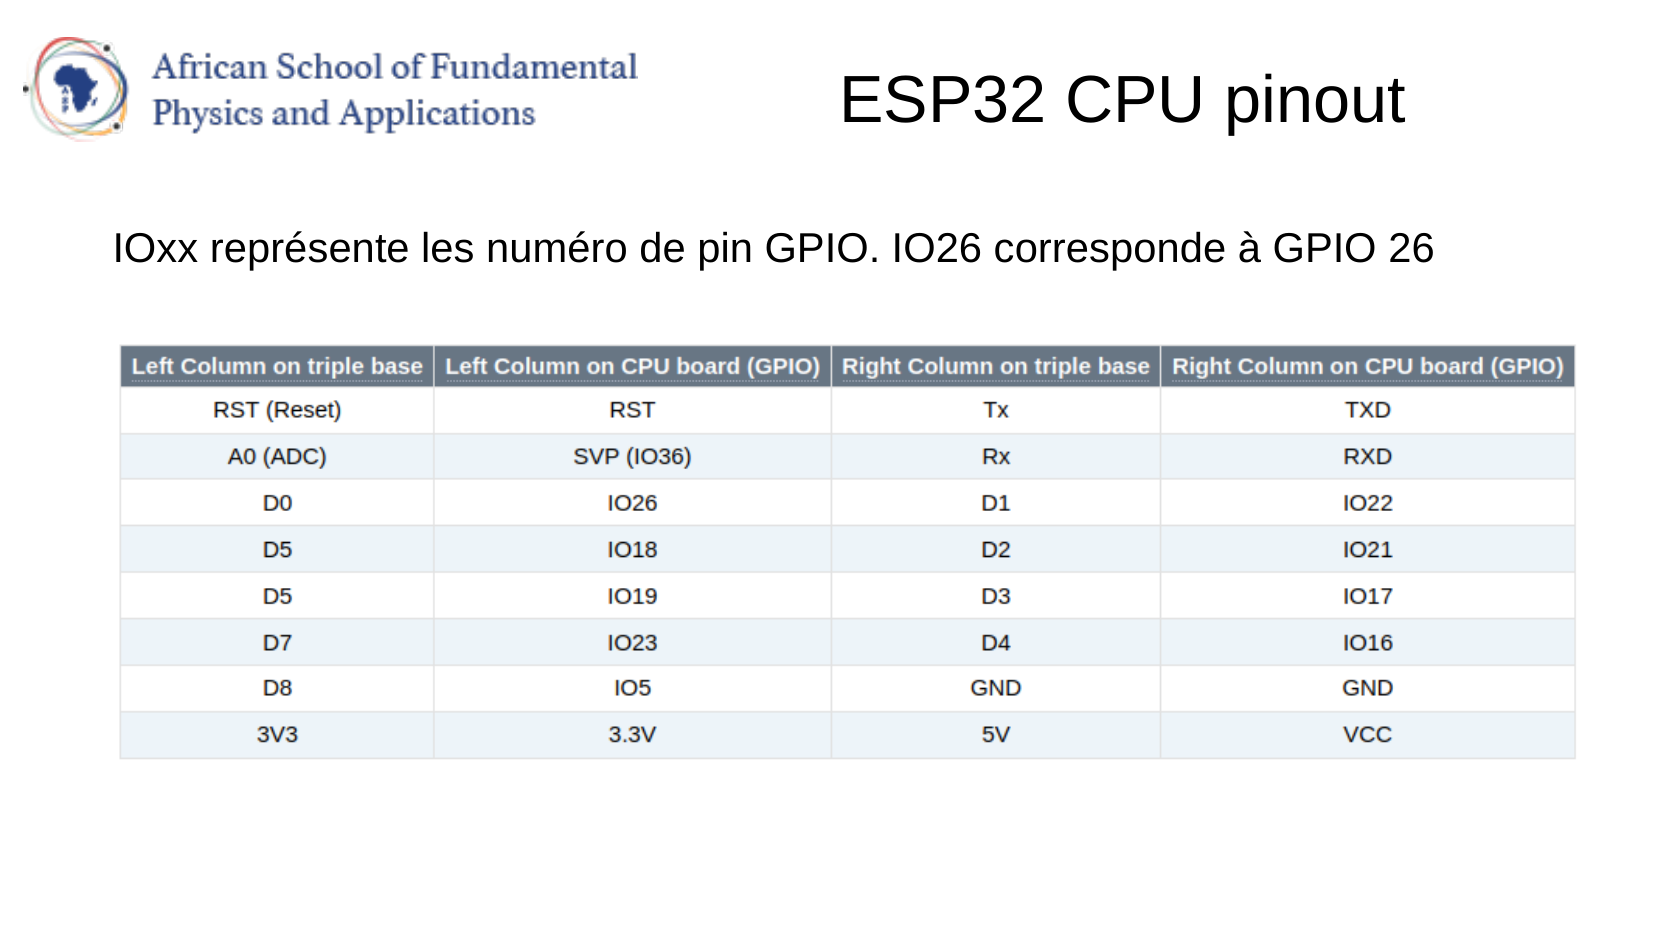

# ESP32 CPU pinout
IOxx représente les numéro de pin GPIO. IO26 corresponde à GPIO 26